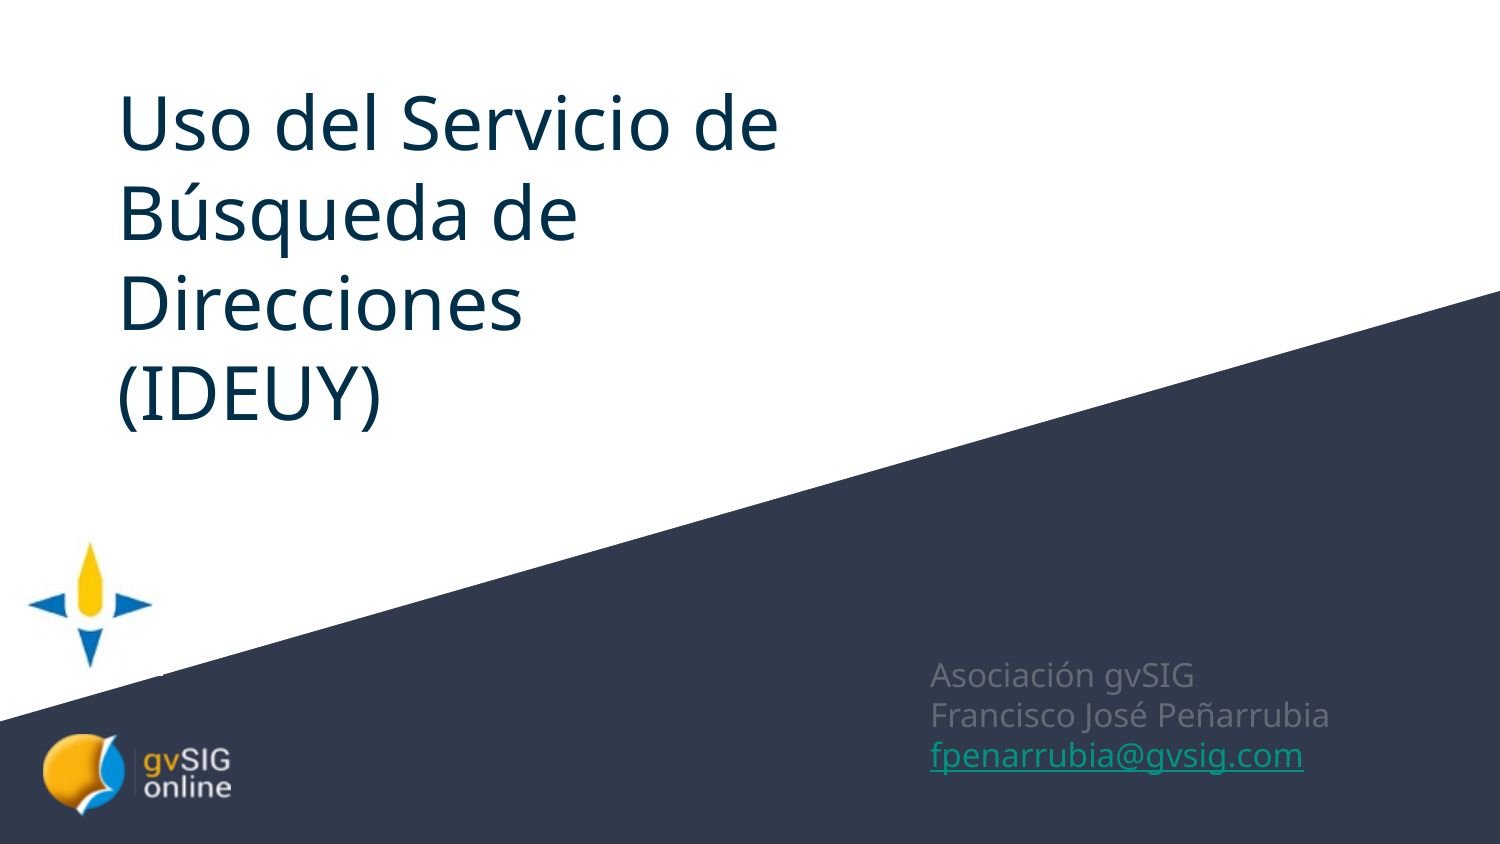

# Uso del Servicio de Búsqueda de Direcciones (IDEUY)
Asociación gvSIG
Francisco José Peñarrubia
fpenarrubia@gvsig.com